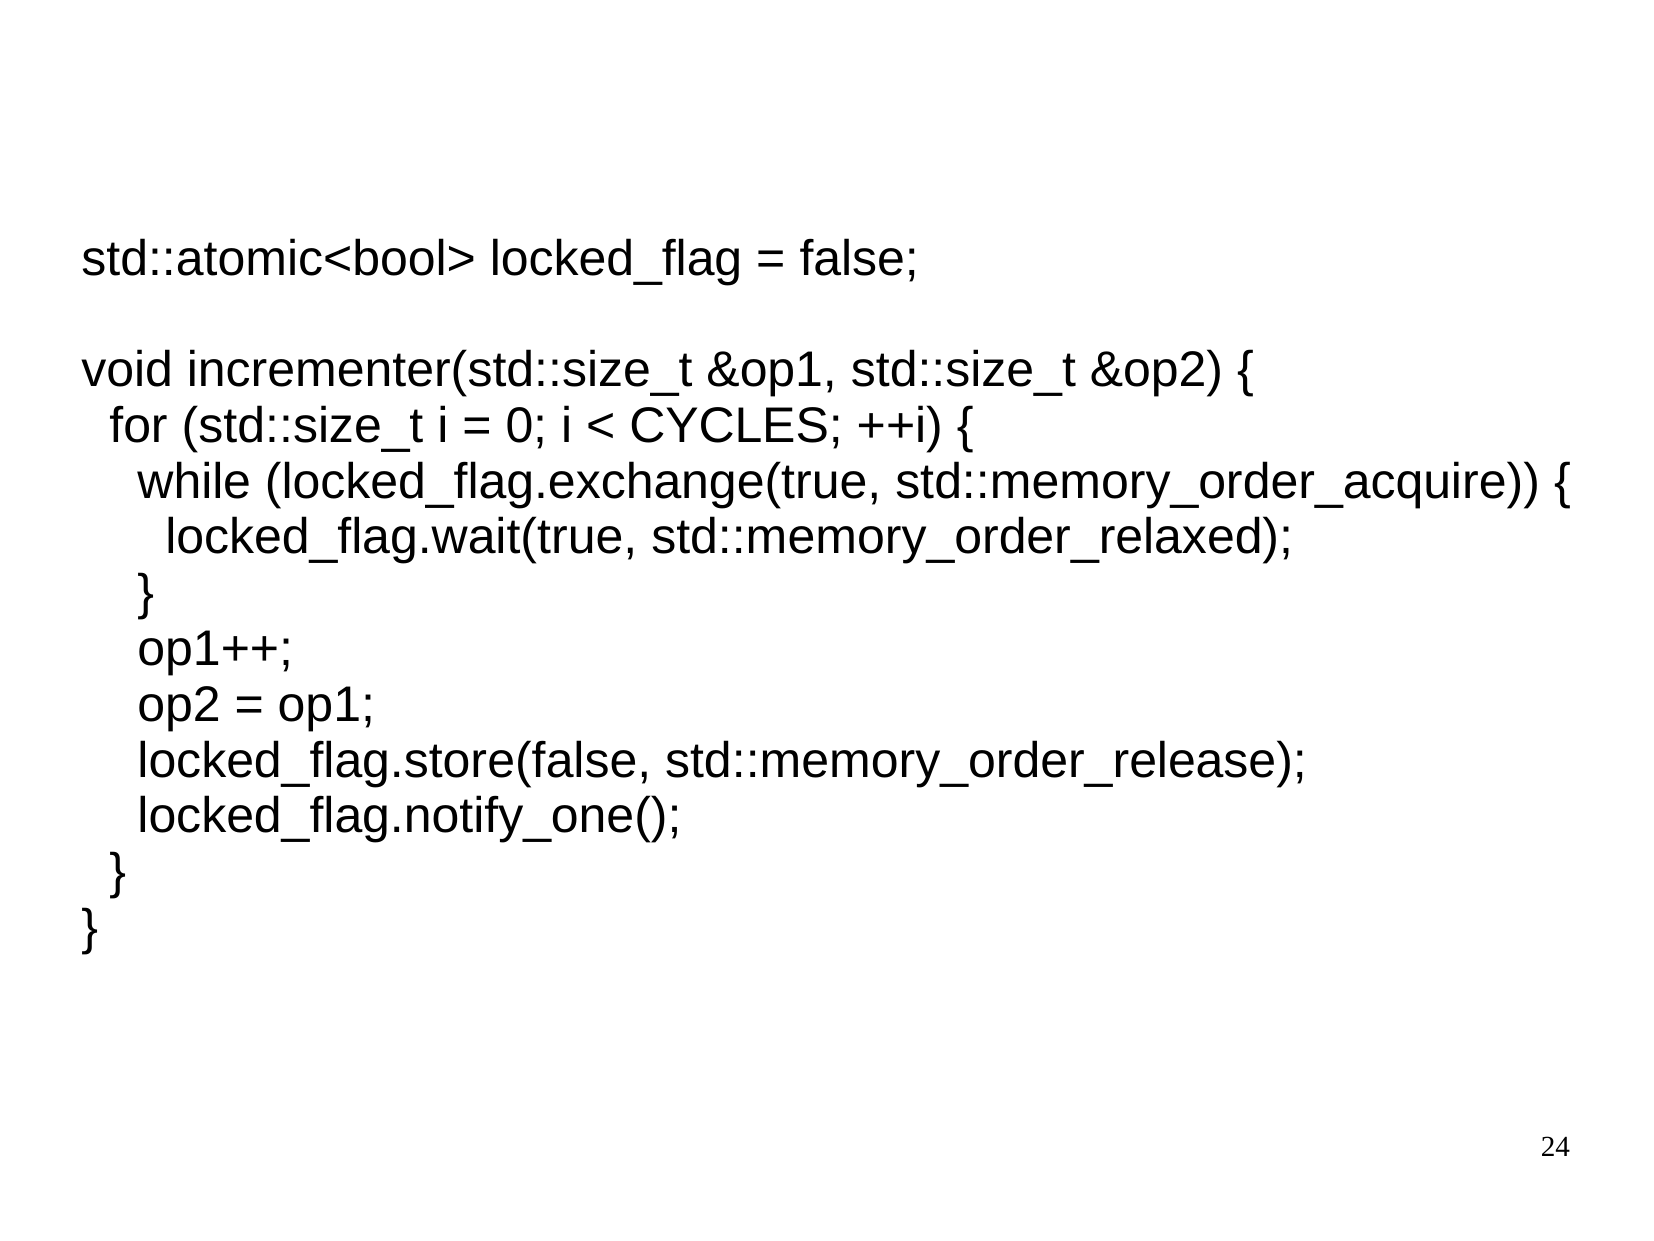

std::atomic<bool> locked_flag = false;
void incrementer(std::size_t &op1, std::size_t &op2) {
 for (std::size_t i = 0; i < CYCLES; ++i) {
 while (locked_flag.exchange(true, std::memory_order_acquire)) {
 locked_flag.wait(true, std::memory_order_relaxed);
 }
 op1++;
 op2 = op1;
 locked_flag.store(false, std::memory_order_release);
 locked_flag.notify_one();
 }
}
24